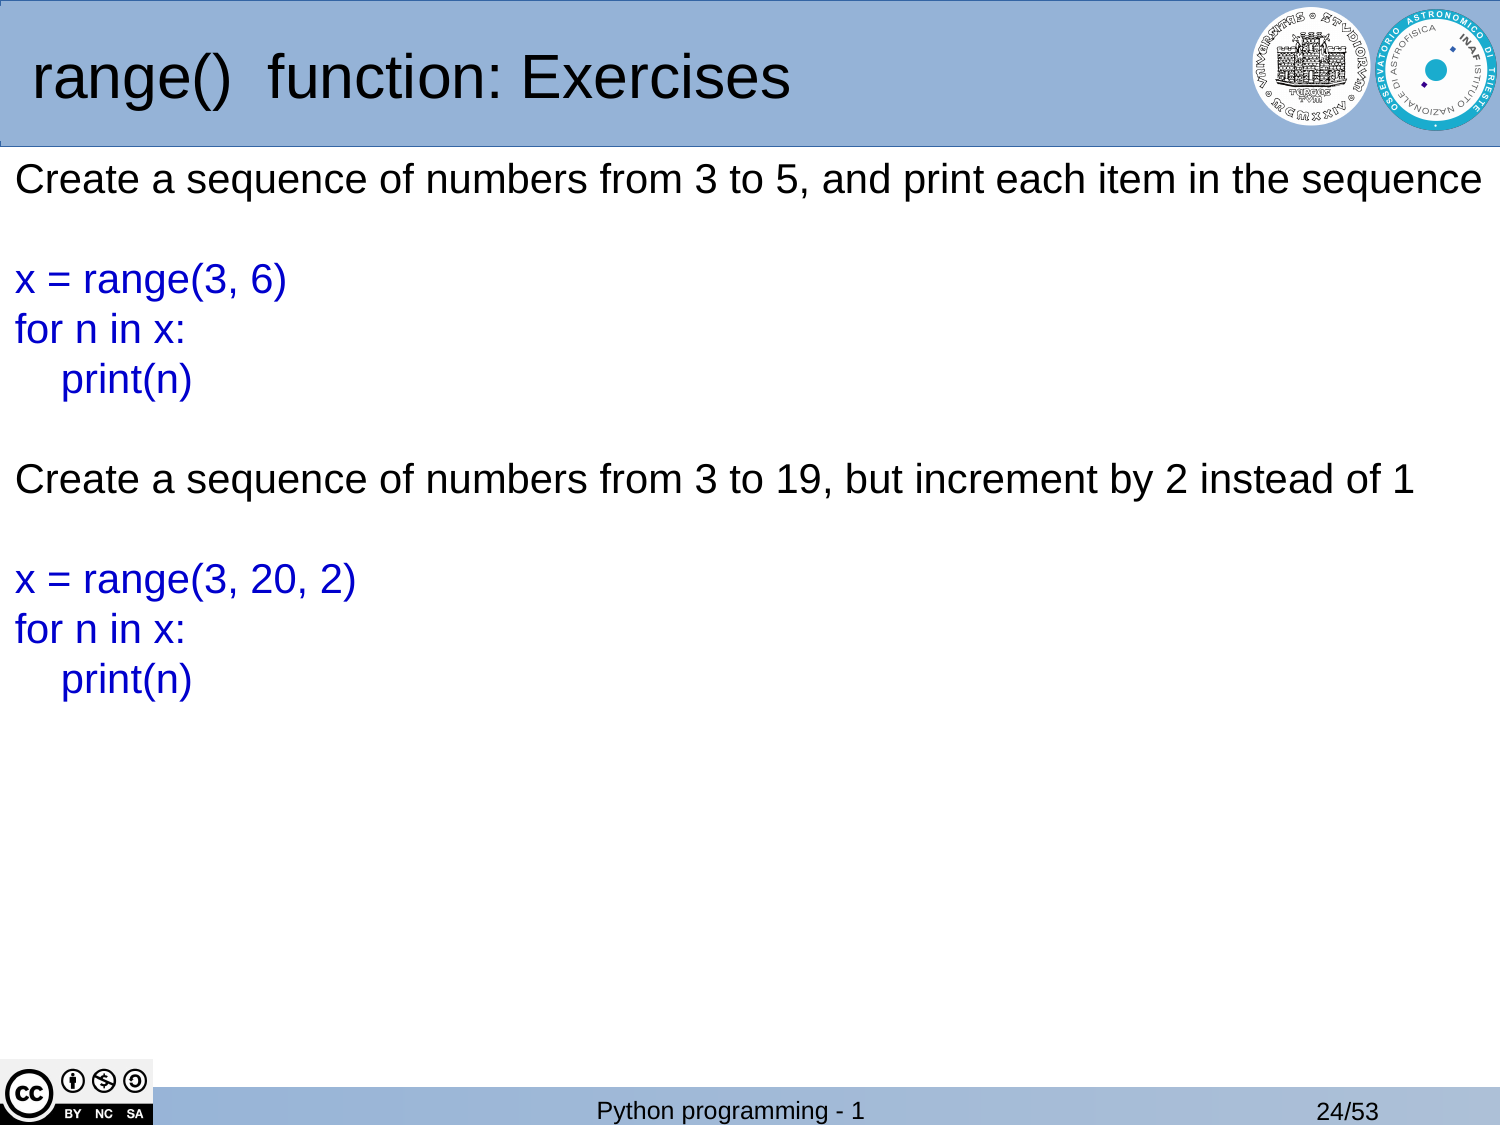

range() function: Exercises
# Create a sequence of numbers from 3 to 5, and print each item in the sequence
x = range(3, 6)
for n in x:
 print(n)
Create a sequence of numbers from 3 to 19, but increment by 2 instead of 1
x = range(3, 20, 2)
for n in x:
 print(n)